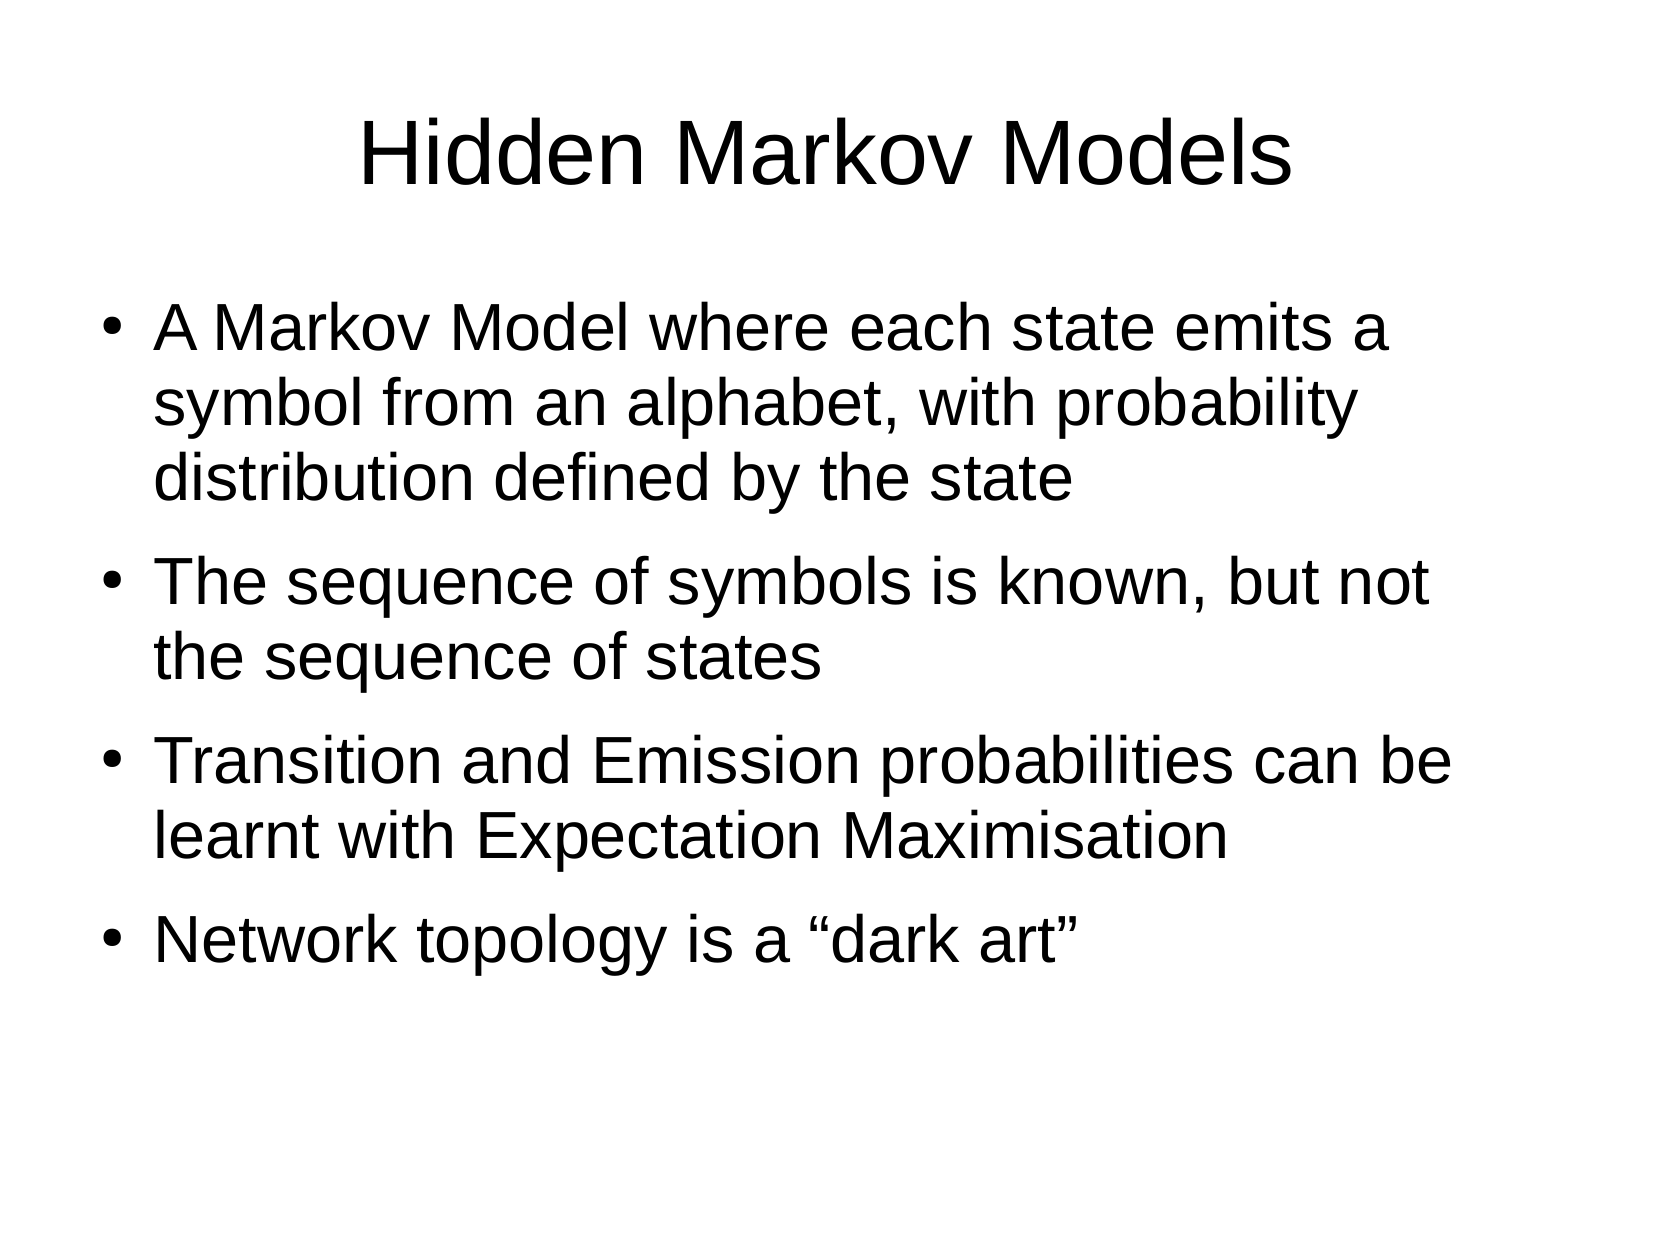

# Hidden Markov Models
A Markov Model where each state emits a symbol from an alphabet, with probability distribution defined by the state
The sequence of symbols is known, but not the sequence of states
Transition and Emission probabilities can be learnt with Expectation Maximisation
Network topology is a “dark art”